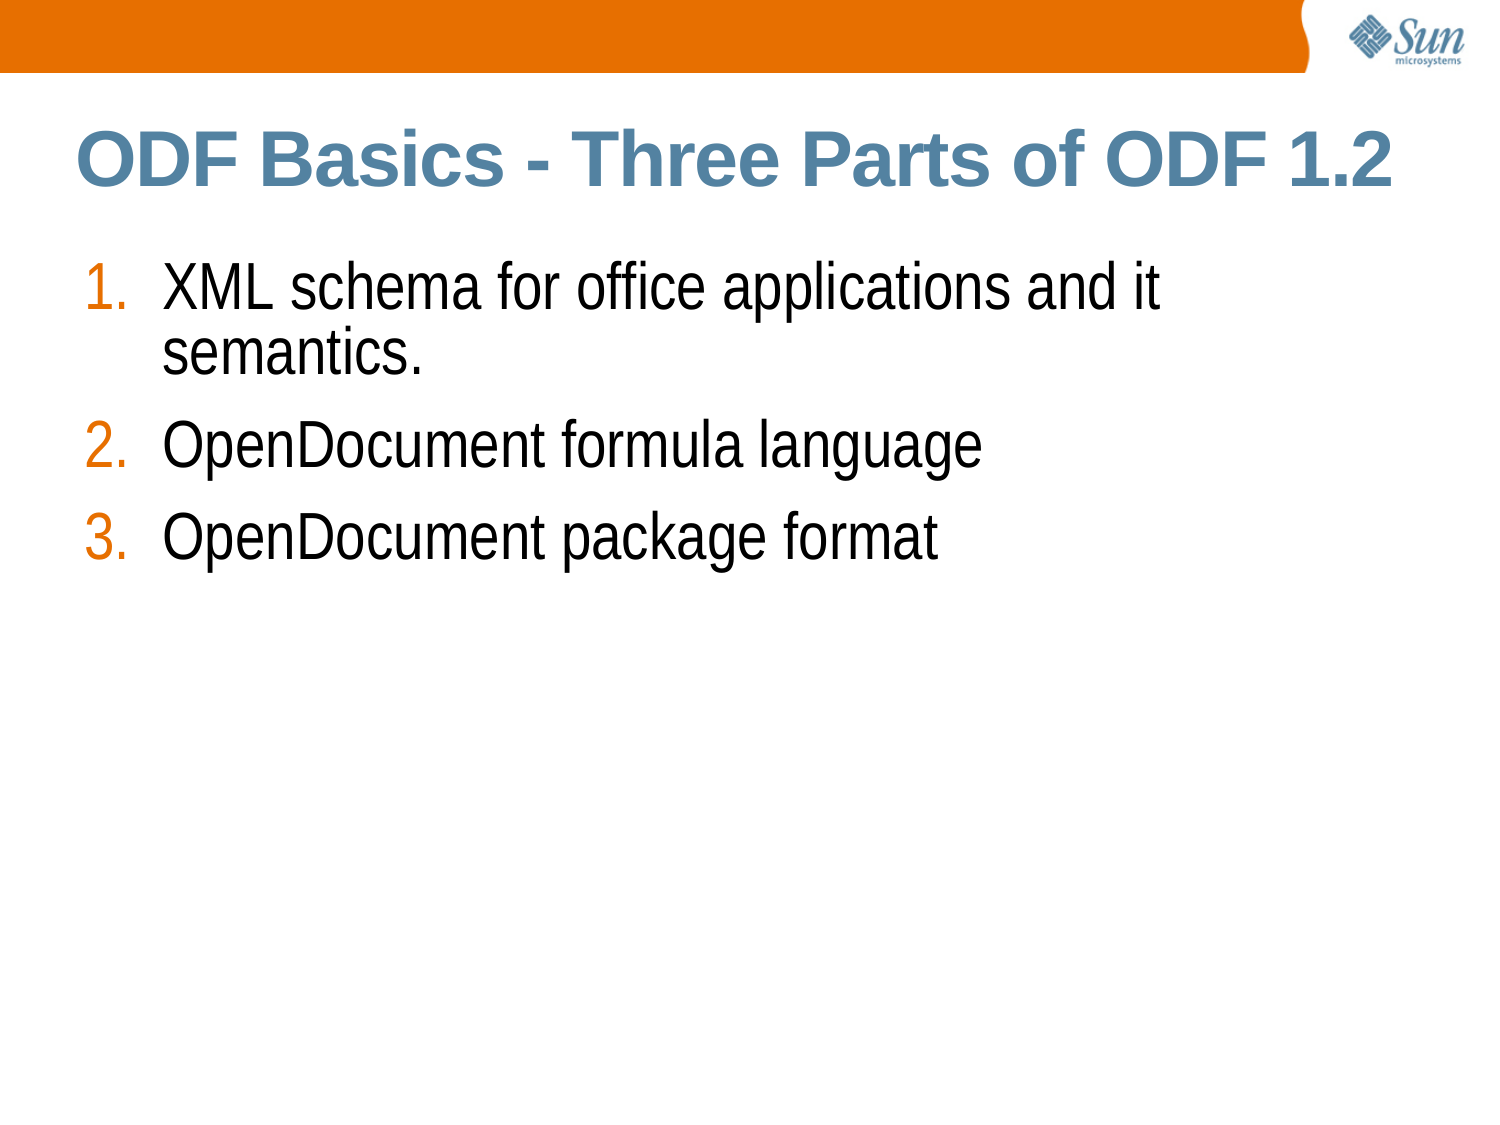

# ODF Basics - Three Parts of ODF 1.2
 XML schema for office applications and it
 semantics.
 OpenDocument formula language
 OpenDocument package format